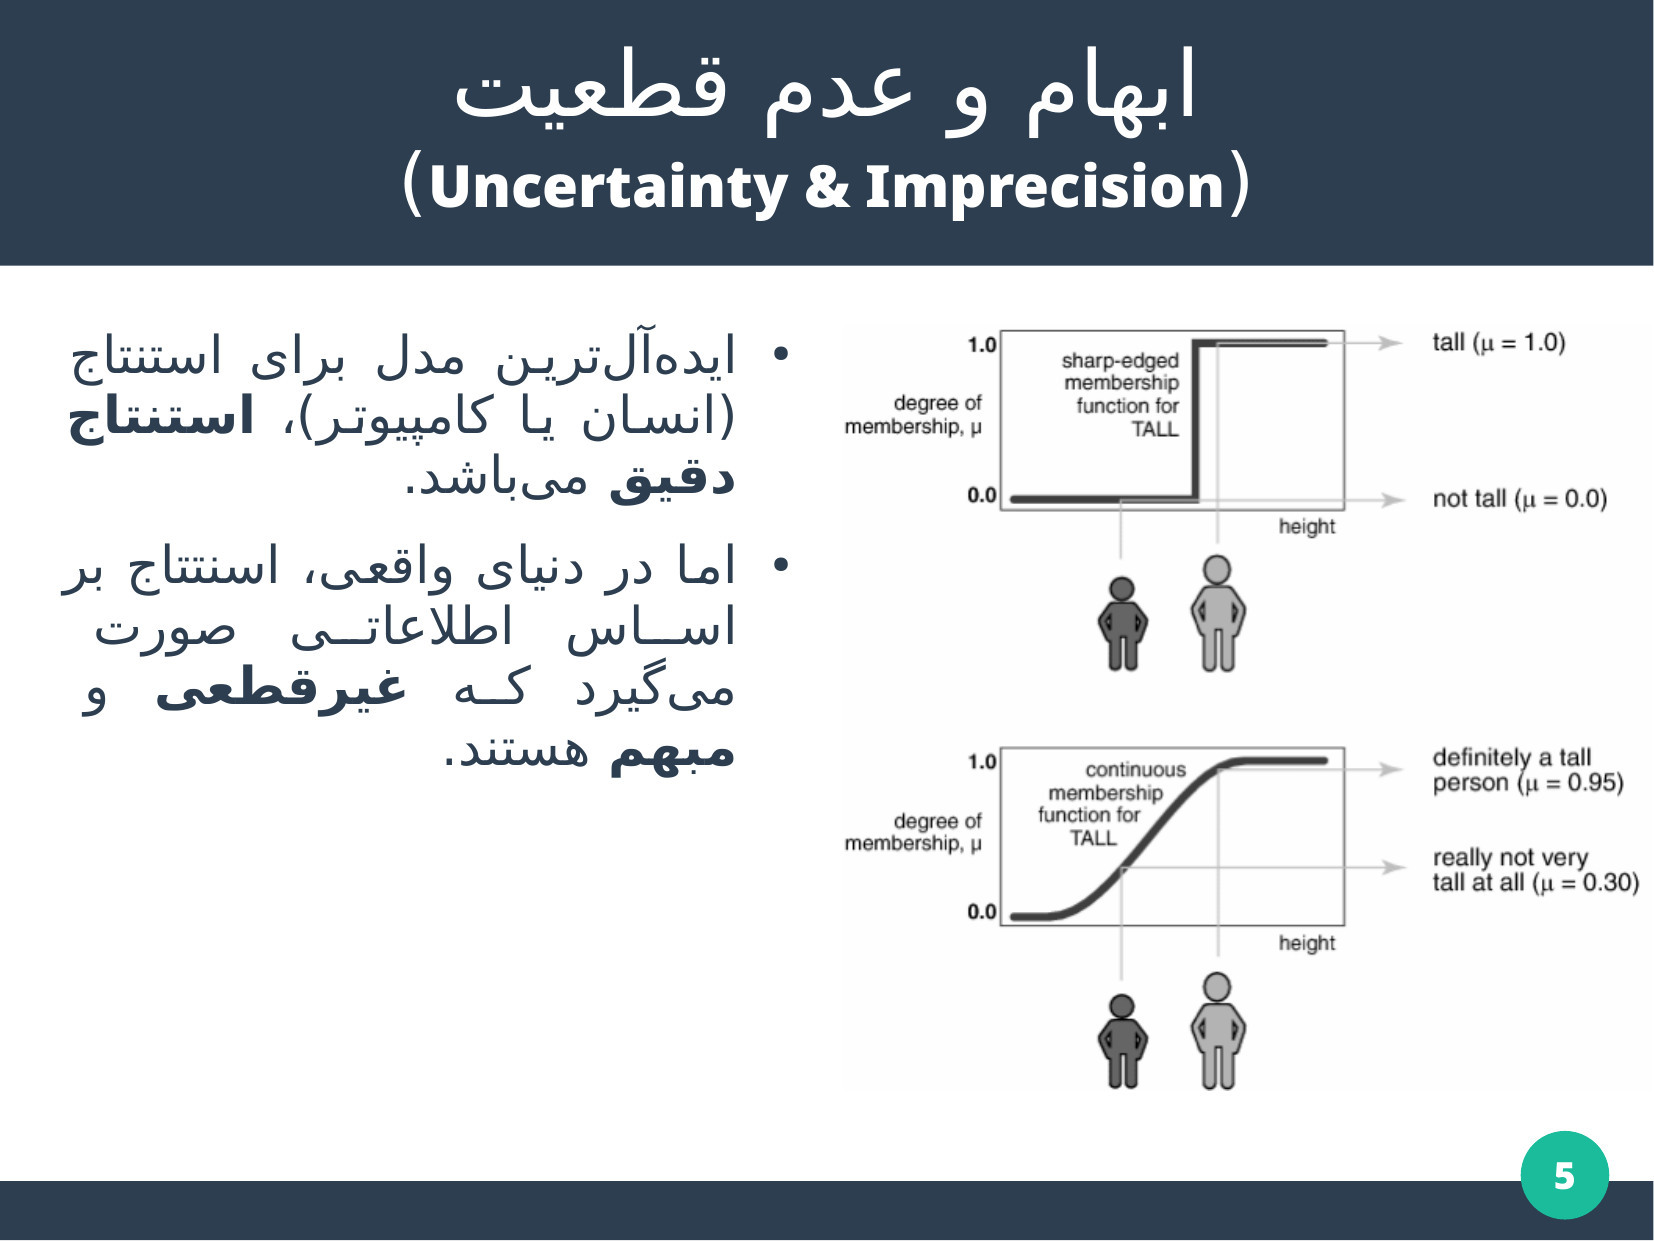

# ابهام و عدم قطعیت (Uncertainty & Imprecision)
ایده‌آل‌ترین مدل برای استنتاج (انسان یا کامپیوتر)، استنتاج دقیق می‌باشد.
اما در دنیای واقعی، اسنتتاج بر اساس اطلاعاتی صورت می‌گیرد که غیرقطعی و مبهم هستند.
5